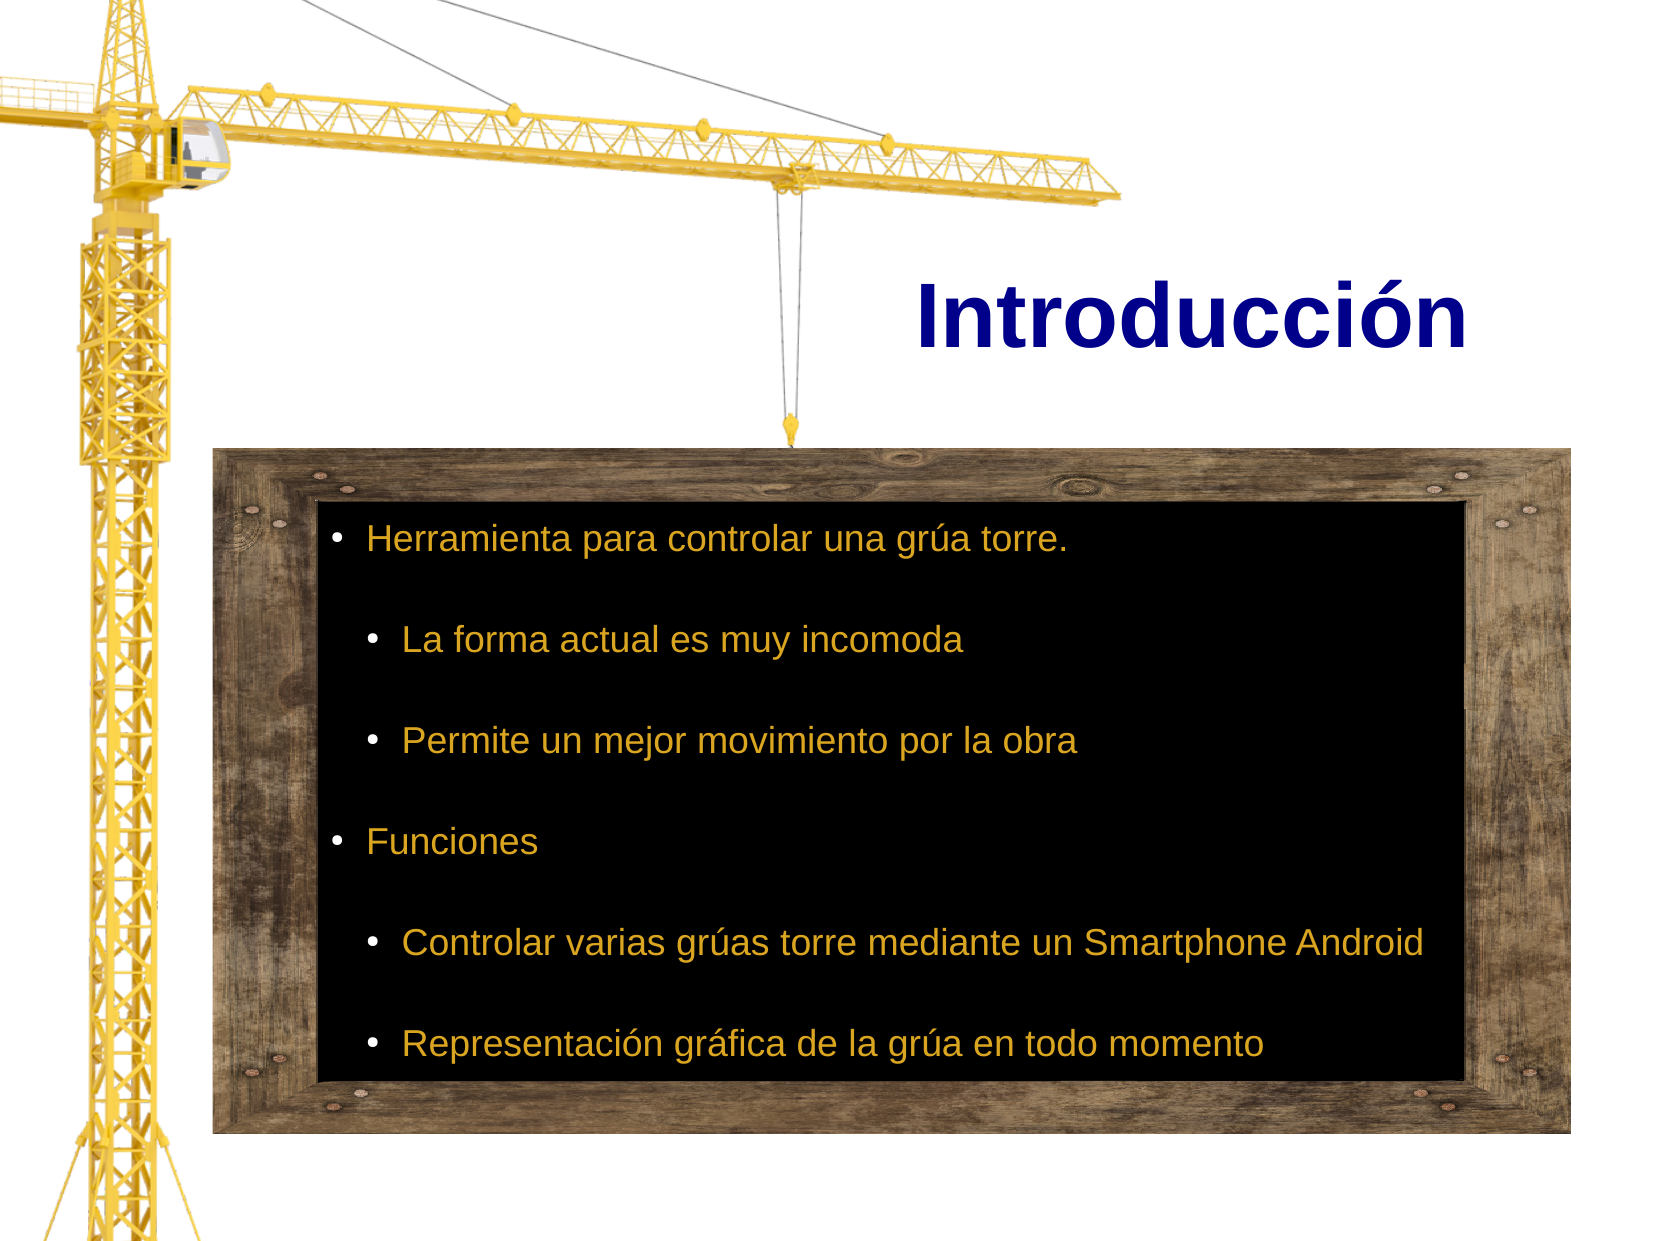

# Introducción
Herramienta para controlar una grúa torre.
La forma actual es muy incomoda
Permite un mejor movimiento por la obra
Funciones
Controlar varias grúas torre mediante un Smartphone Android
Representación gráfica de la grúa en todo momento